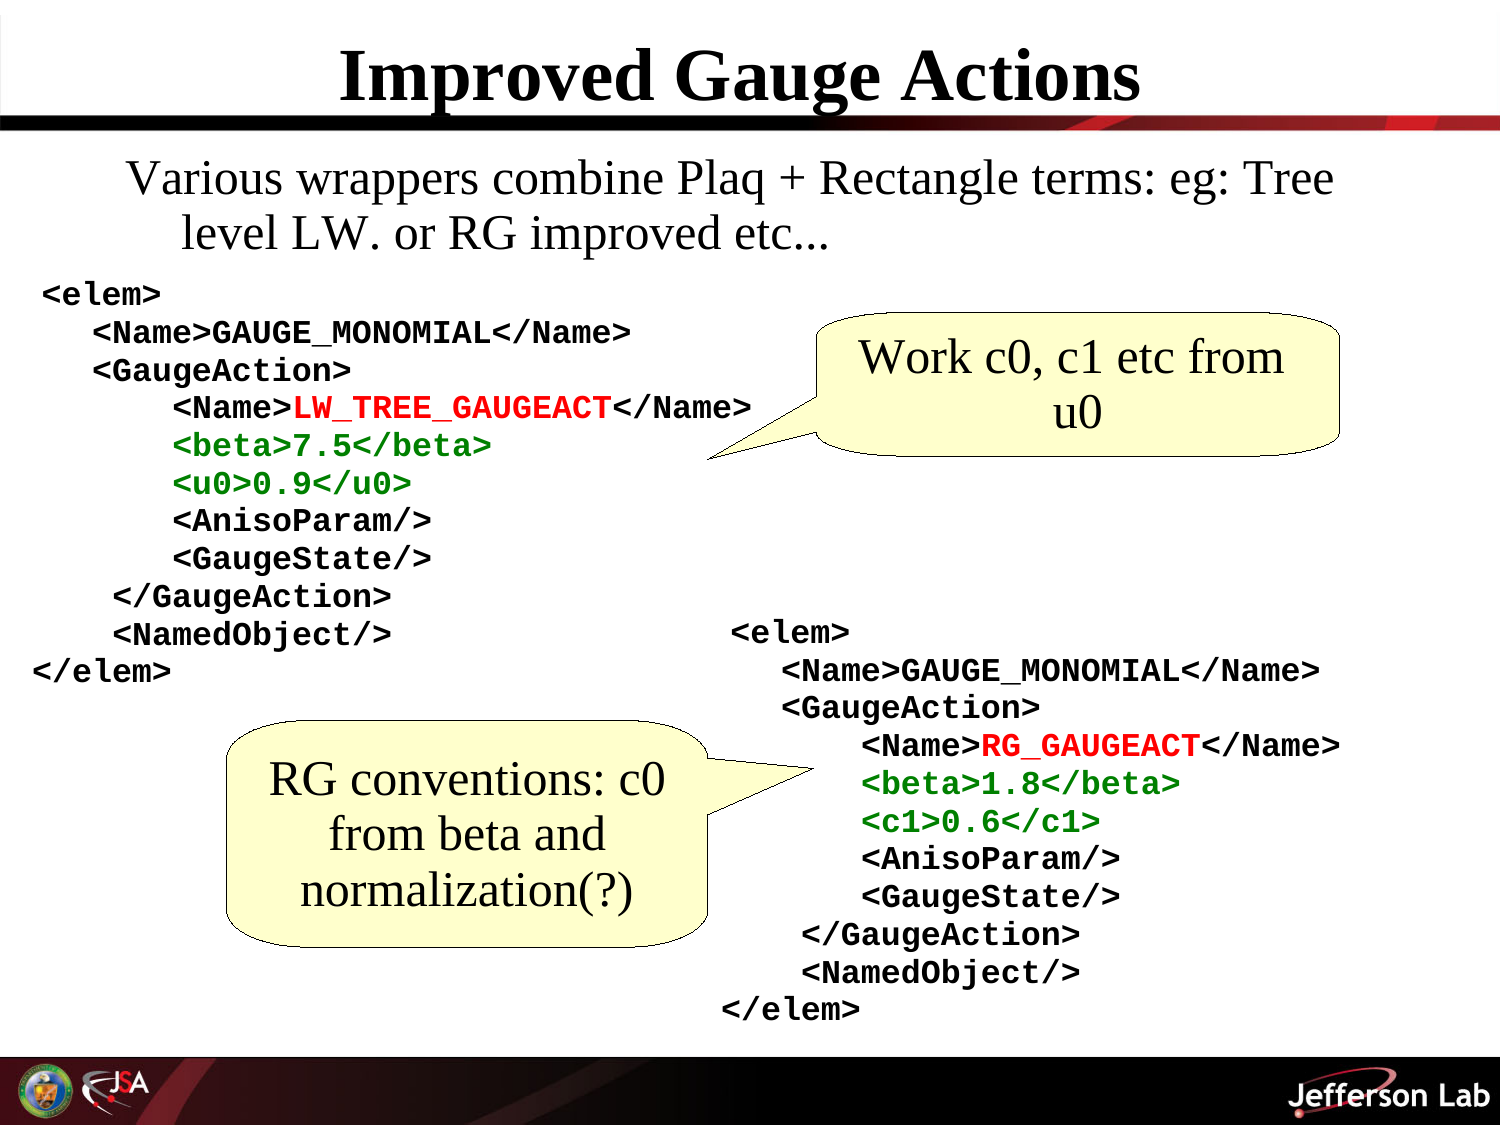

# Improved Gauge Actions
Various wrappers combine Plaq + Rectangle terms: eg: Tree level LW. or RG improved etc...
 <elem>
 <Name>GAUGE_MONOMIAL</Name>
 <GaugeAction>
 <Name>LW_TREE_GAUGEACT</Name>
 <beta>7.5</beta>
 <u0>0.9</u0>
 <AnisoParam/>
 <GaugeState/>
 </GaugeAction>
 <NamedObject/>
</elem>
Work c0, c1 etc from
u0
 <elem>
 <Name>GAUGE_MONOMIAL</Name>
 <GaugeAction>
 <Name>RG_GAUGEACT</Name>
 <beta>1.8</beta>
 <c1>0.6</c1>
 <AnisoParam/>
 <GaugeState/>
 </GaugeAction>
 <NamedObject/>
</elem>
RG conventions: c0 from beta and normalization(?)